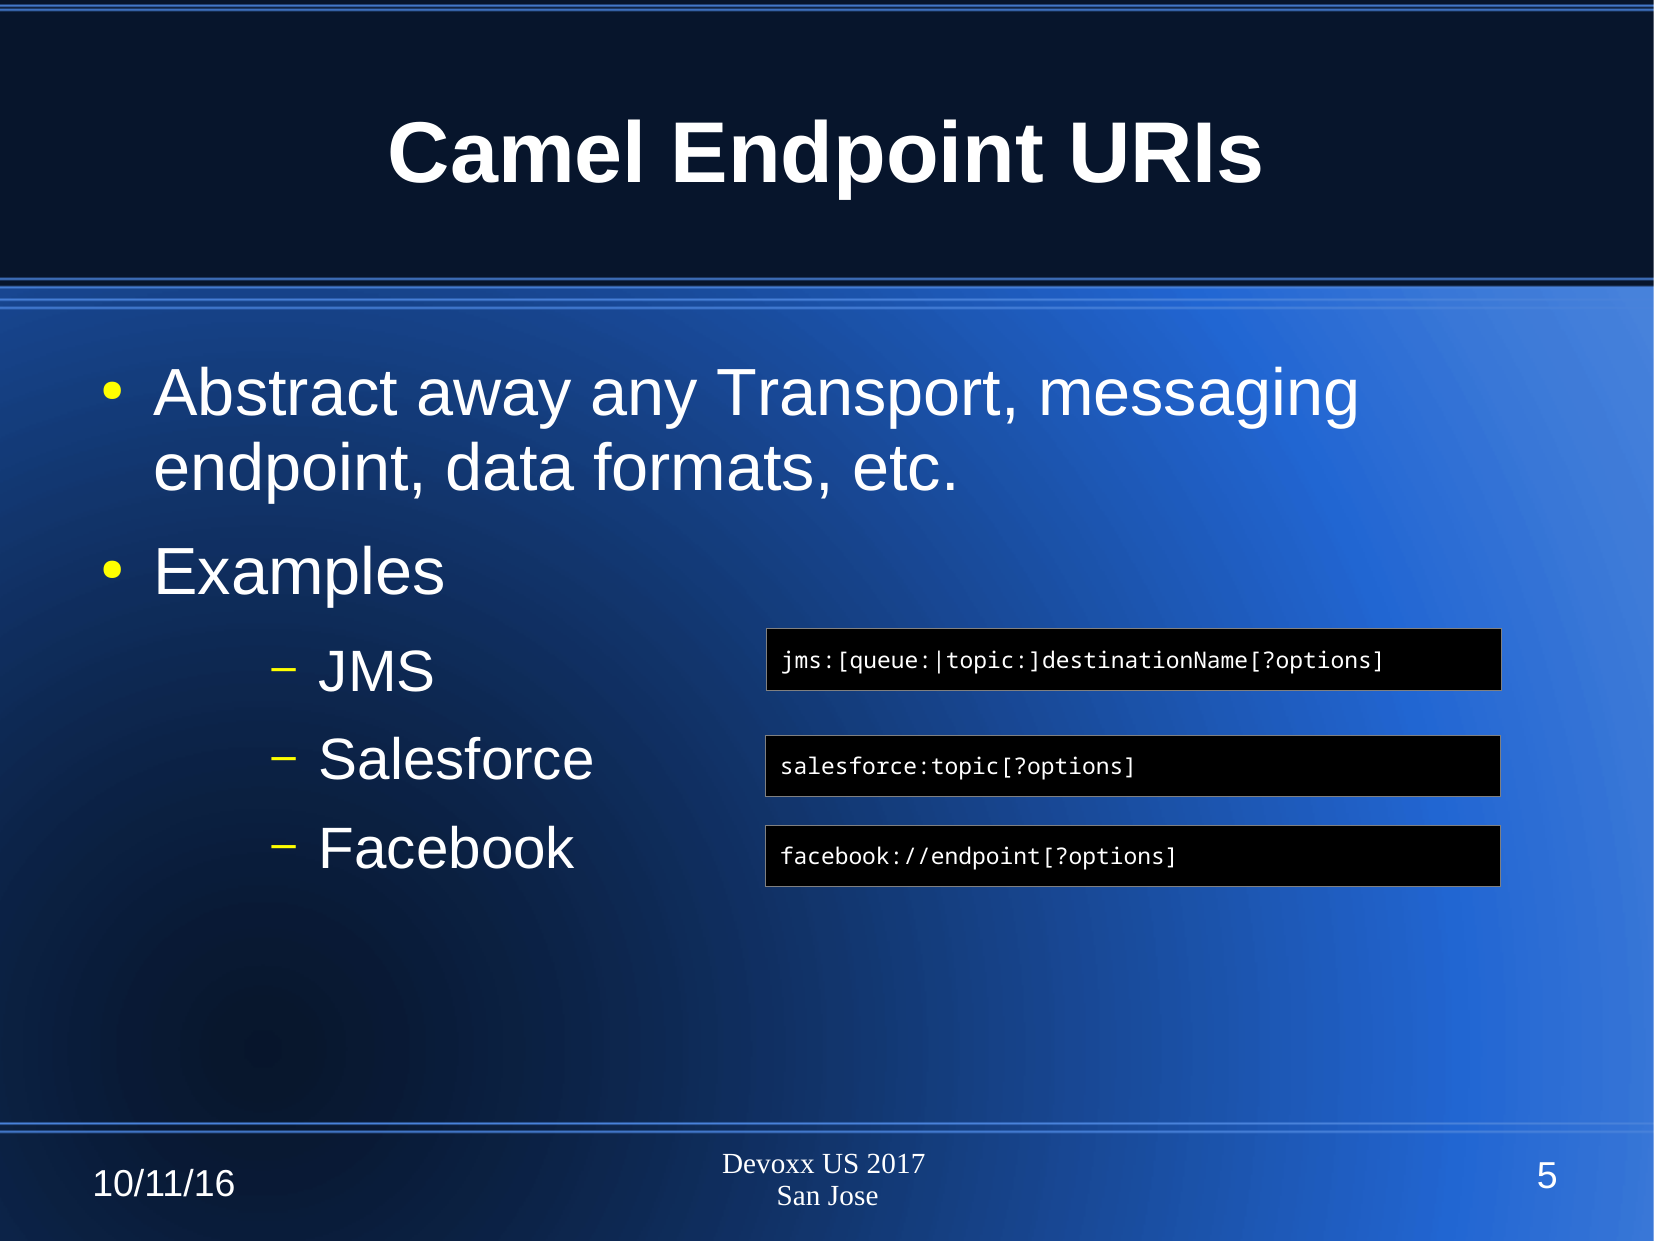

# Camel Endpoint URIs
Abstract away any Transport, messaging endpoint, data formats, etc.
Examples
JMS
Salesforce
Facebook
jms:[queue:|topic:]destinationName[?options]
salesforce:topic[?options]
facebook://endpoint[?options]
Devoxx San Jose, US